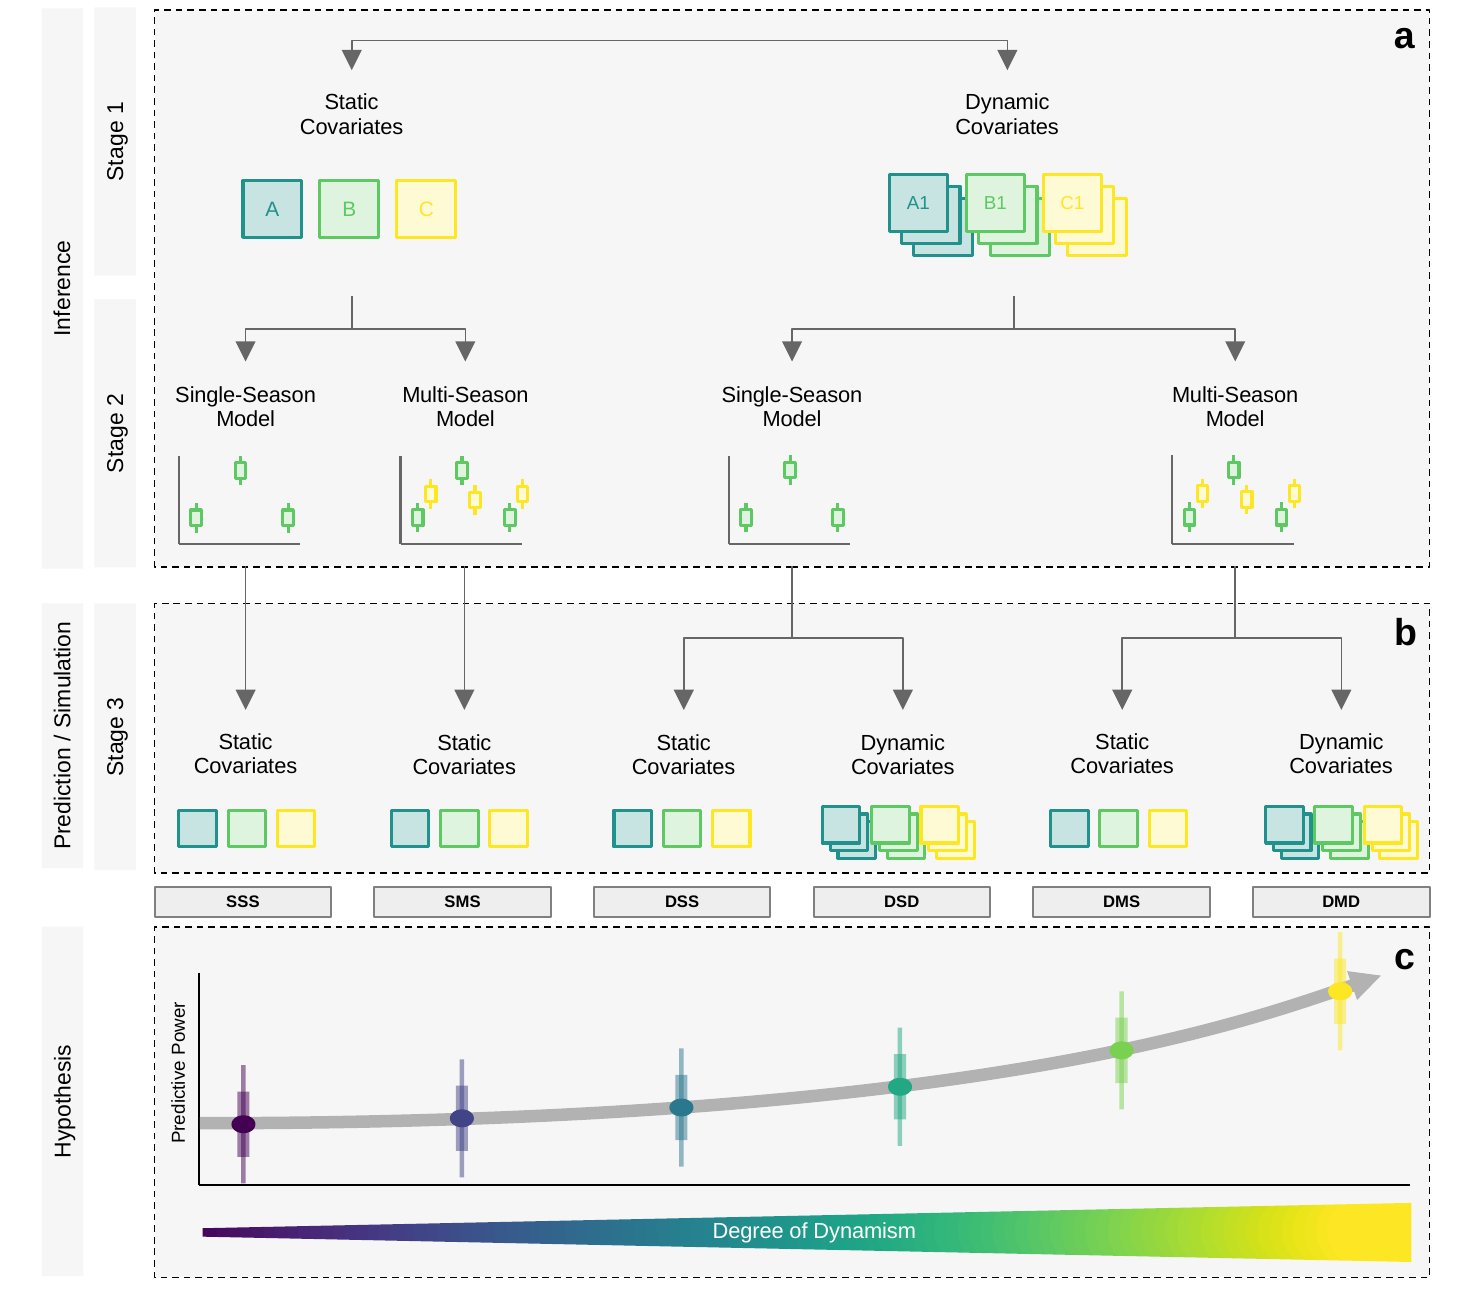

a
Static
Covariates
Dynamic
Covariates
Stage 1
A1
B1
C1
A
B
C
A
B
C
A
B
C
Inference
Single-Season
Model
Multi-Season
Model
Single-Season
Model
Multi-Season
Model
Stage 2
b
Static
Covariates
Static Covariates
Static Covariates
Dynamic Covariates
Static Covariates
Dynamic Covariates
Prediction / Simulation
Stage 3
A
B
C
A
B
C
A
B
C
A
B
C
SSS
SMS
DSS
DSD
DMS
DMD
c
Predictive Power
Hypothesis
Degree of Dynamism